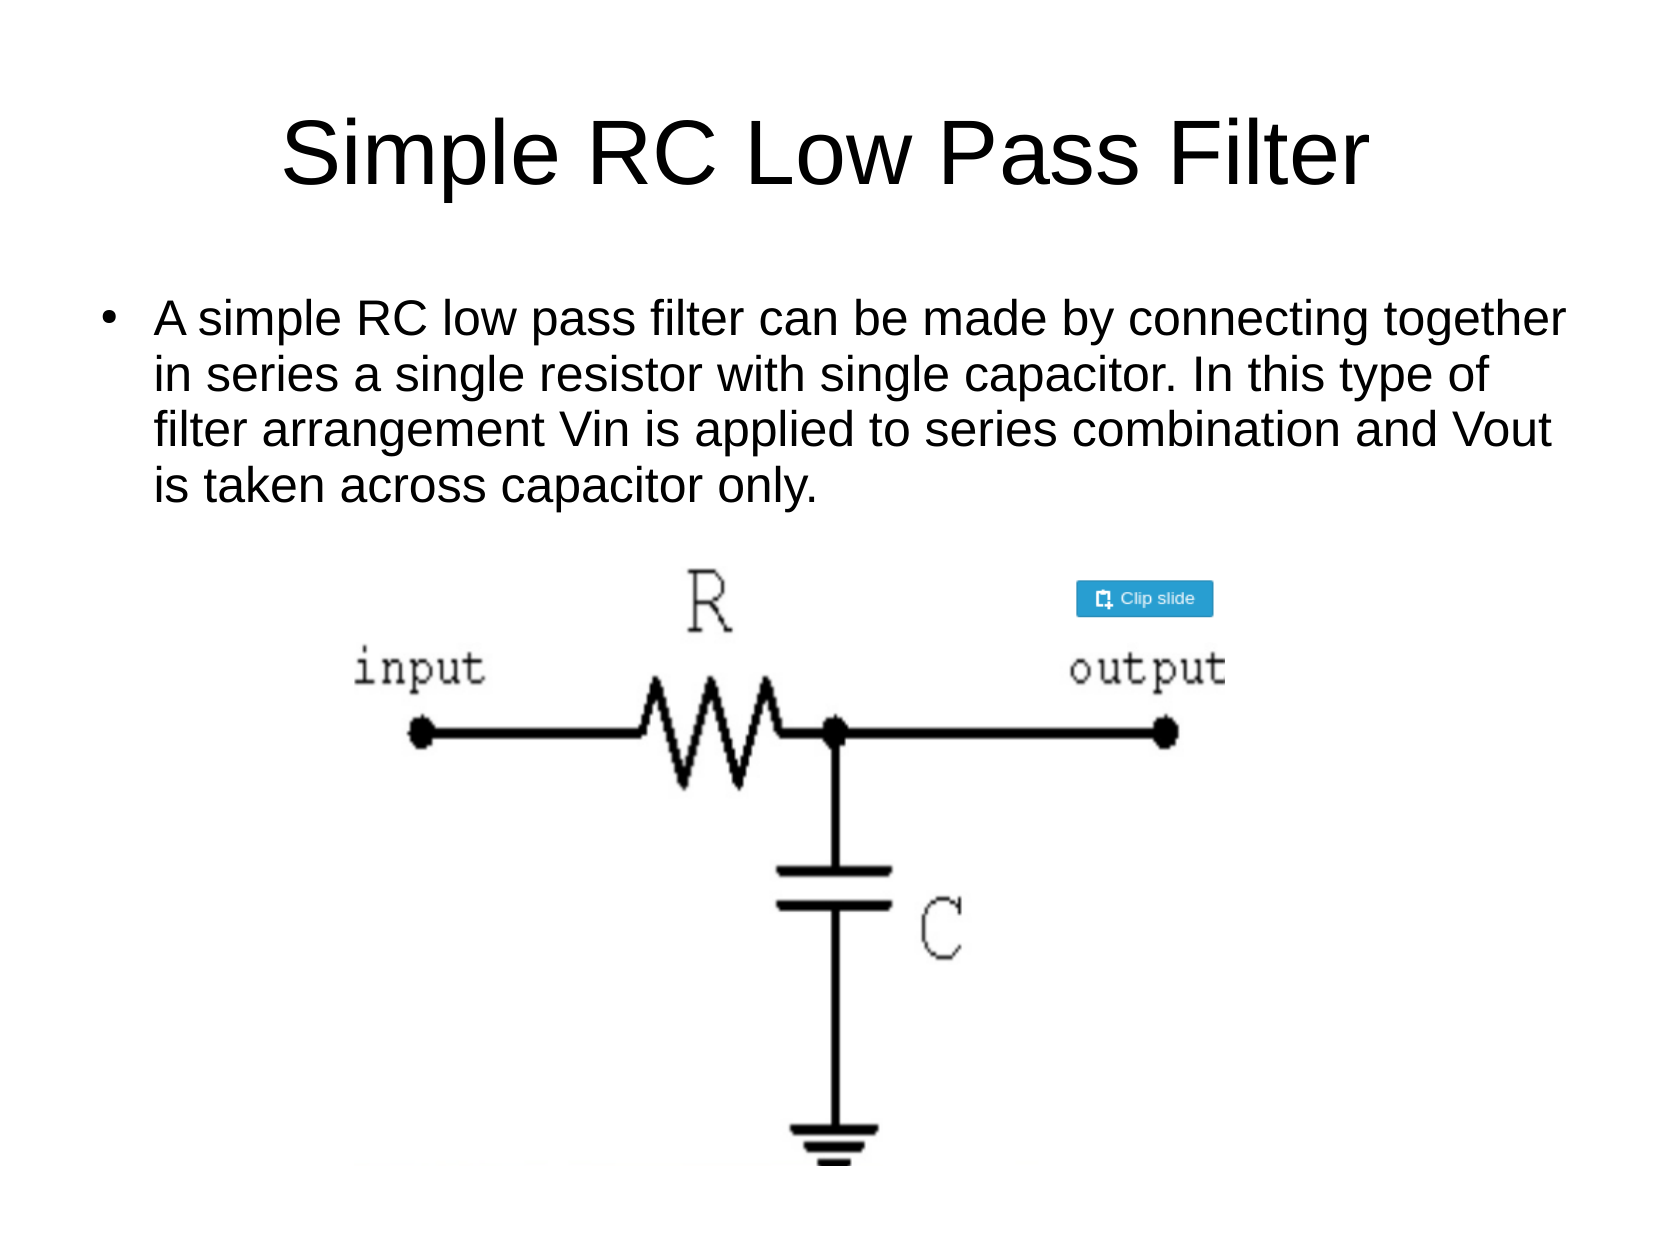

# Simple RC Low Pass Filter
A simple RC low pass filter can be made by connecting together in series a single resistor with single capacitor. In this type of filter arrangement Vin is applied to series combination and Vout is taken across capacitor only.